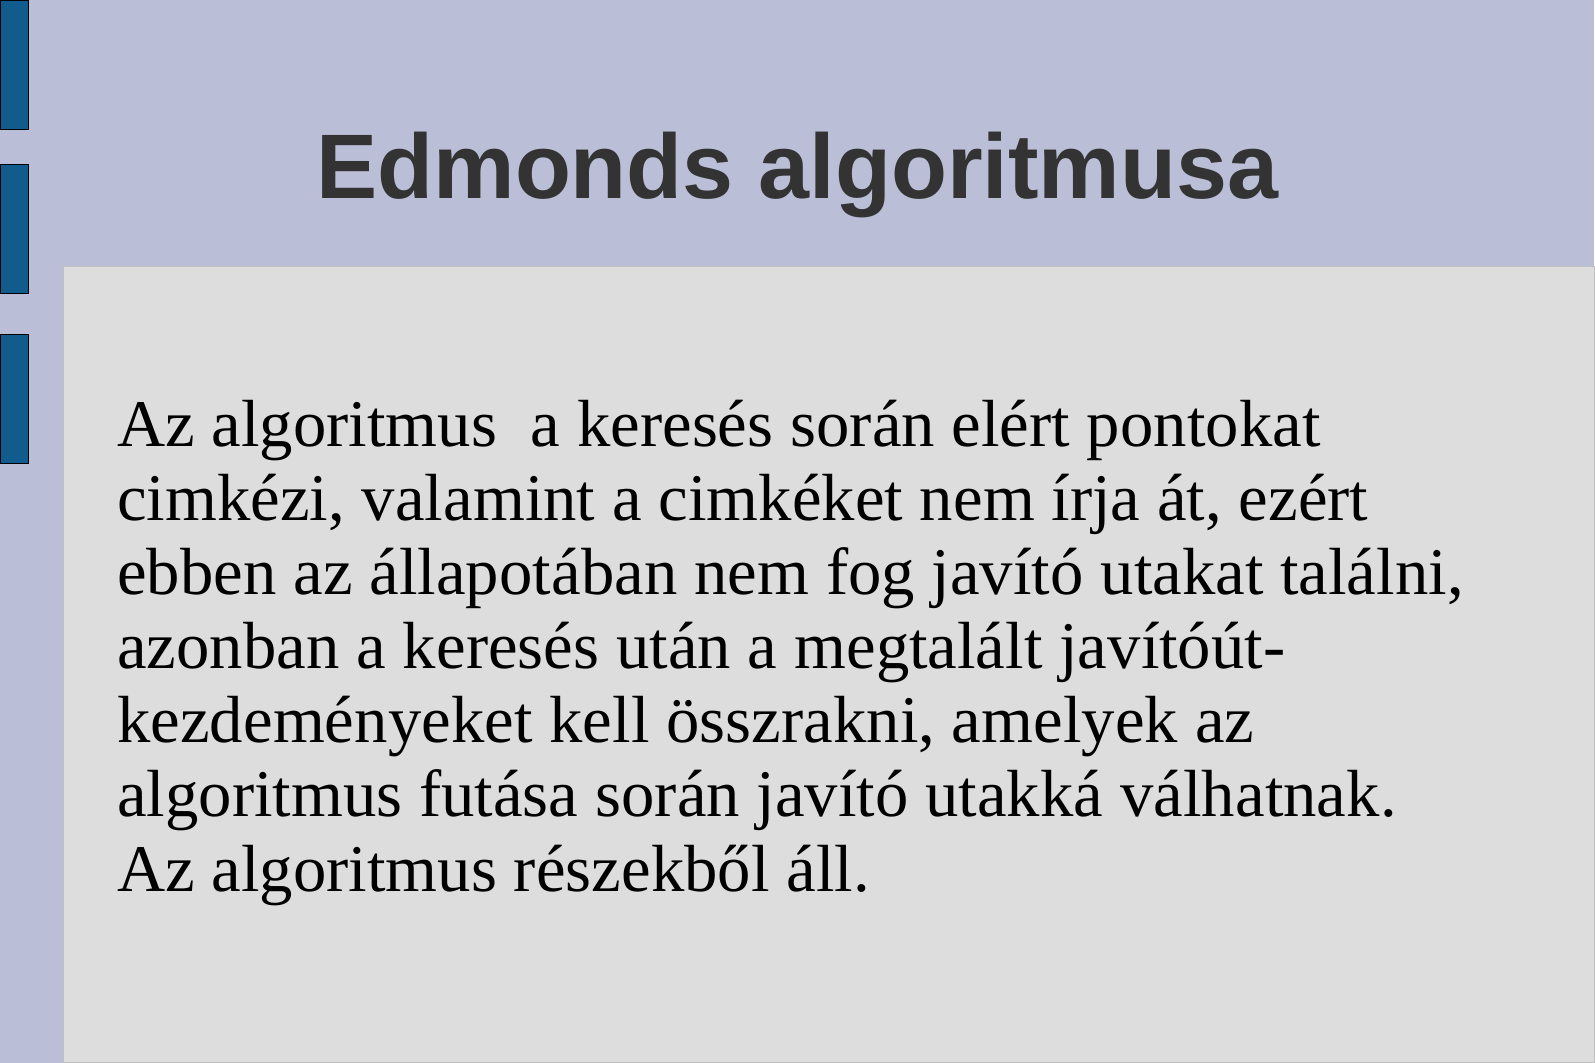

# Edmonds algoritmusa
Az algoritmus a keresés során elért pontokat cimkézi, valamint a cimkéket nem írja át, ezért ebben az állapotában nem fog javító utakat találni, azonban a keresés után a megtalált javítóút-kezdeményeket kell összrakni, amelyek az algoritmus futása során javító utakká válhatnak.
Az algoritmus részekből áll.